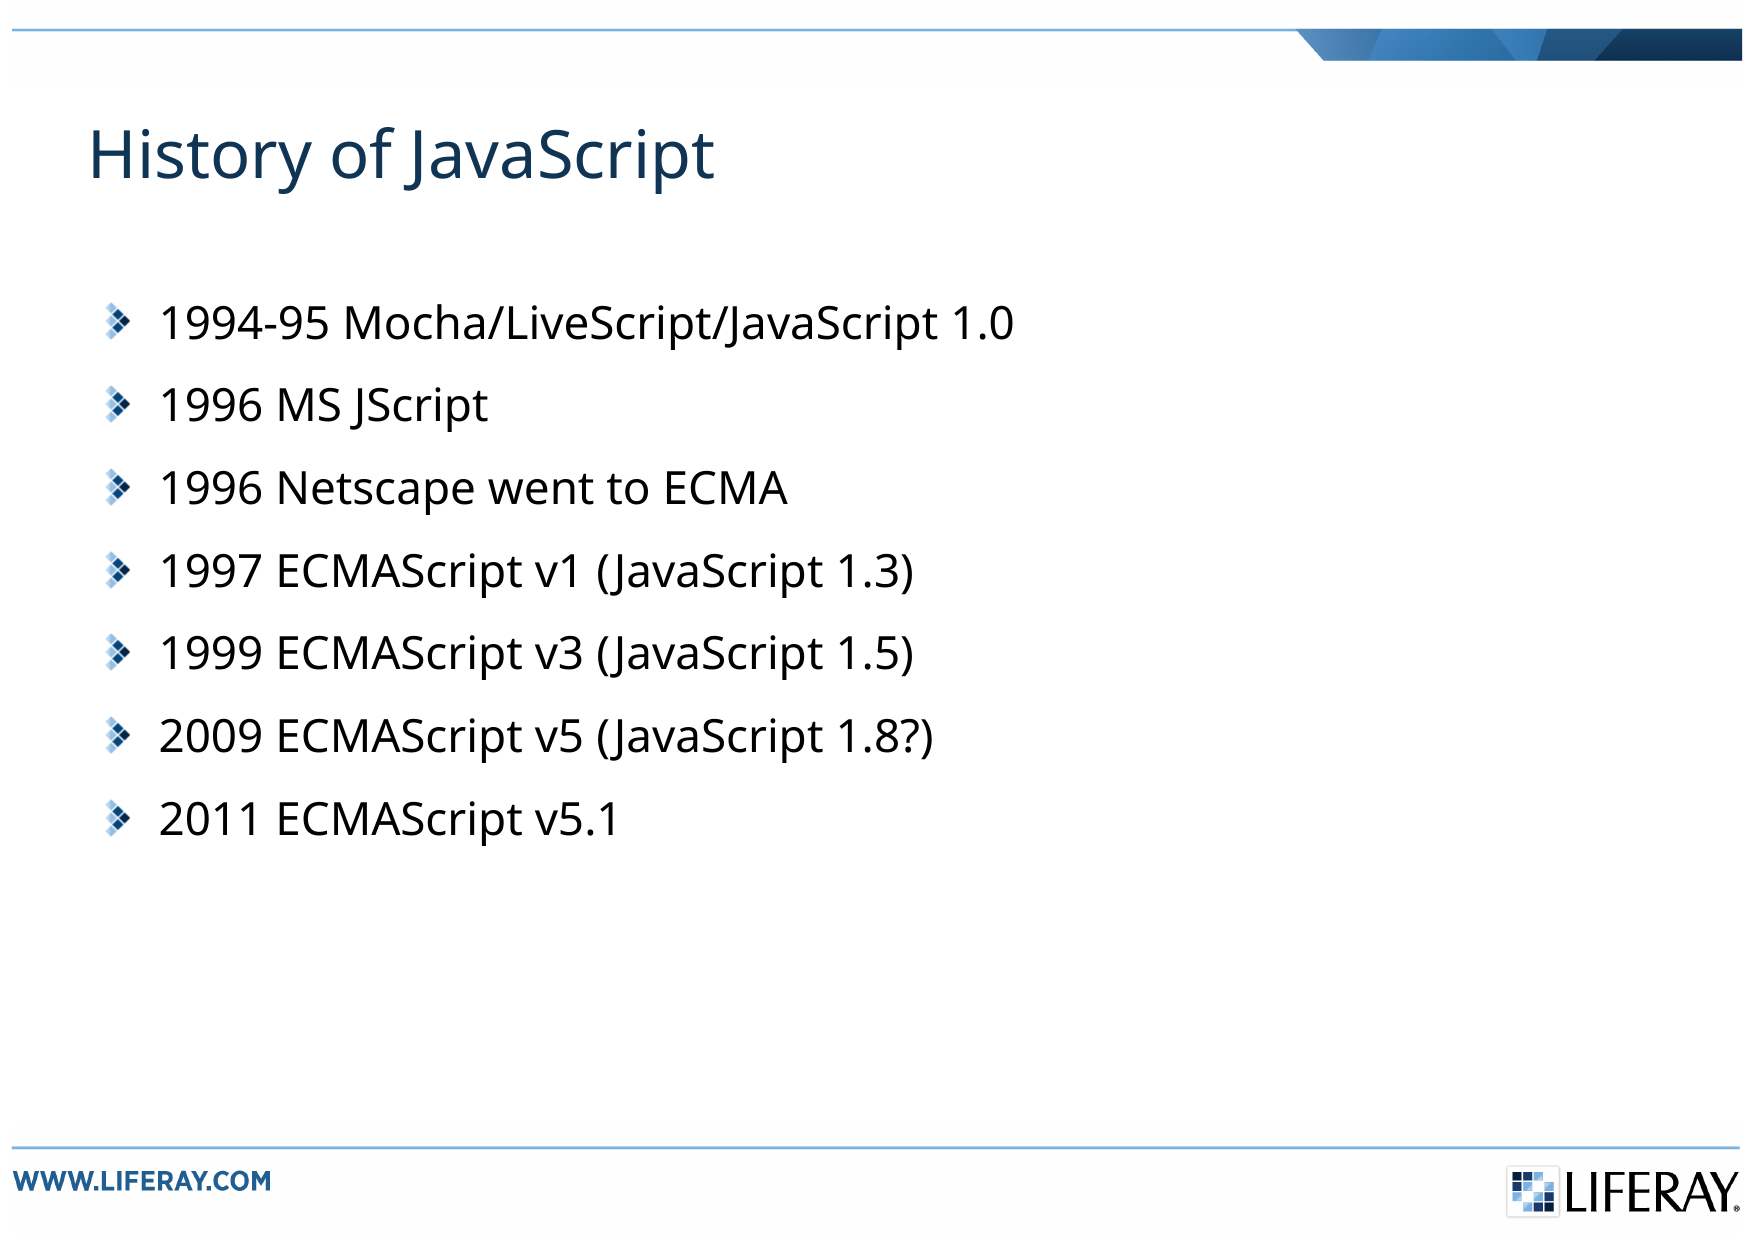

# History of JavaScript
1994-95 Mocha/LiveScript/JavaScript 1.0
1996 MS JScript
1996 Netscape went to ECMA
1997 ECMAScript v1 (JavaScript 1.3)
1999 ECMAScript v3 (JavaScript 1.5)
2009 ECMAScript v5 (JavaScript 1.8?)
2011 ECMAScript v5.1